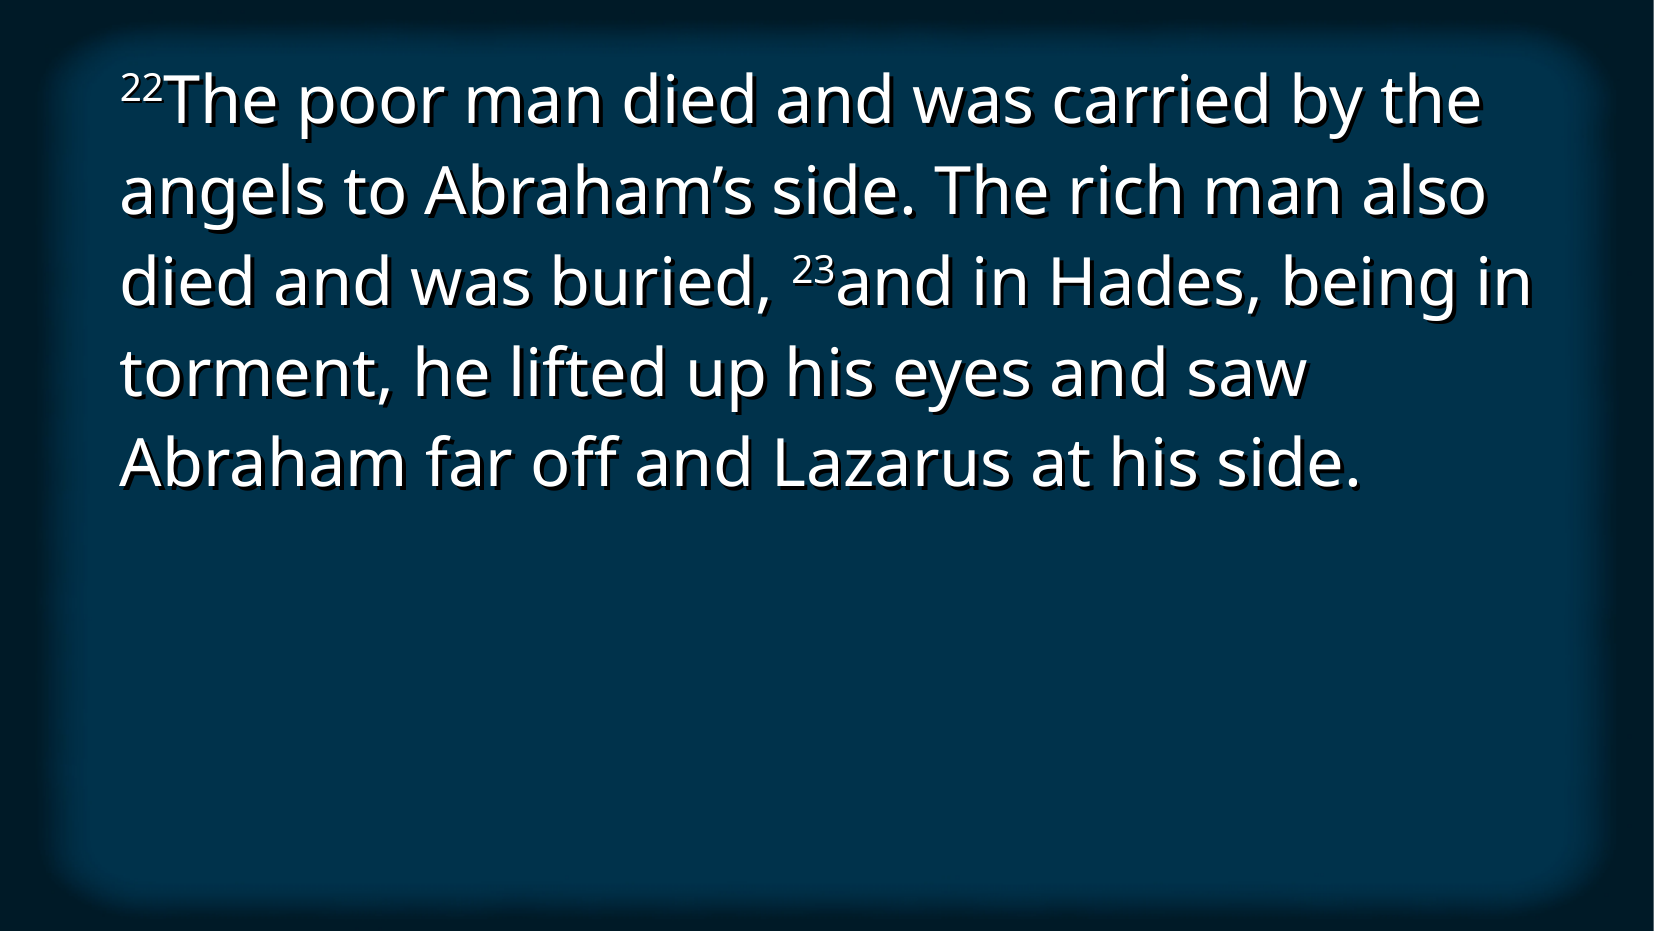

22The poor man died and was carried by the angels to Abraham’s side. The rich man also died and was buried, 23and in Hades, being in torment, he lifted up his eyes and saw Abraham far off and Lazarus at his side.